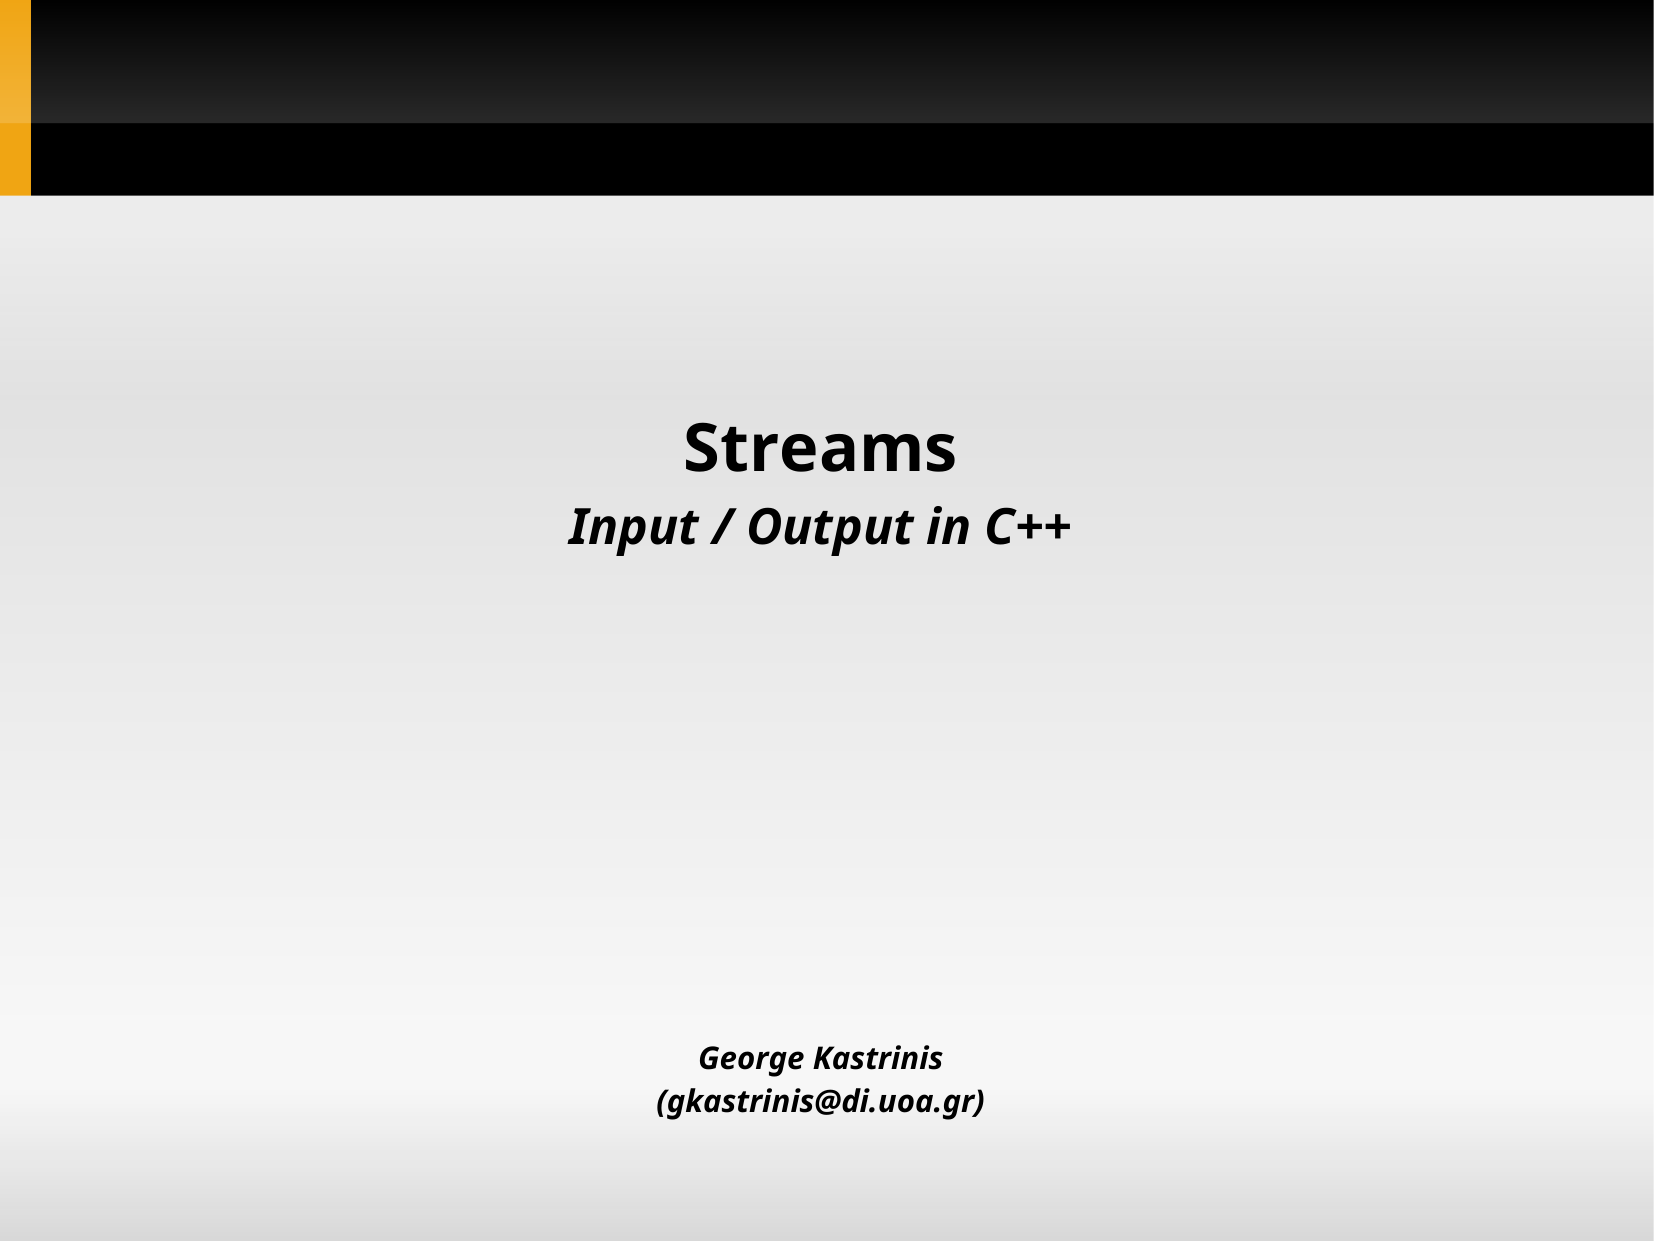

# Streams
Input / Output in C++
George Kastrinis
(gkastrinis@di.uoa.gr)